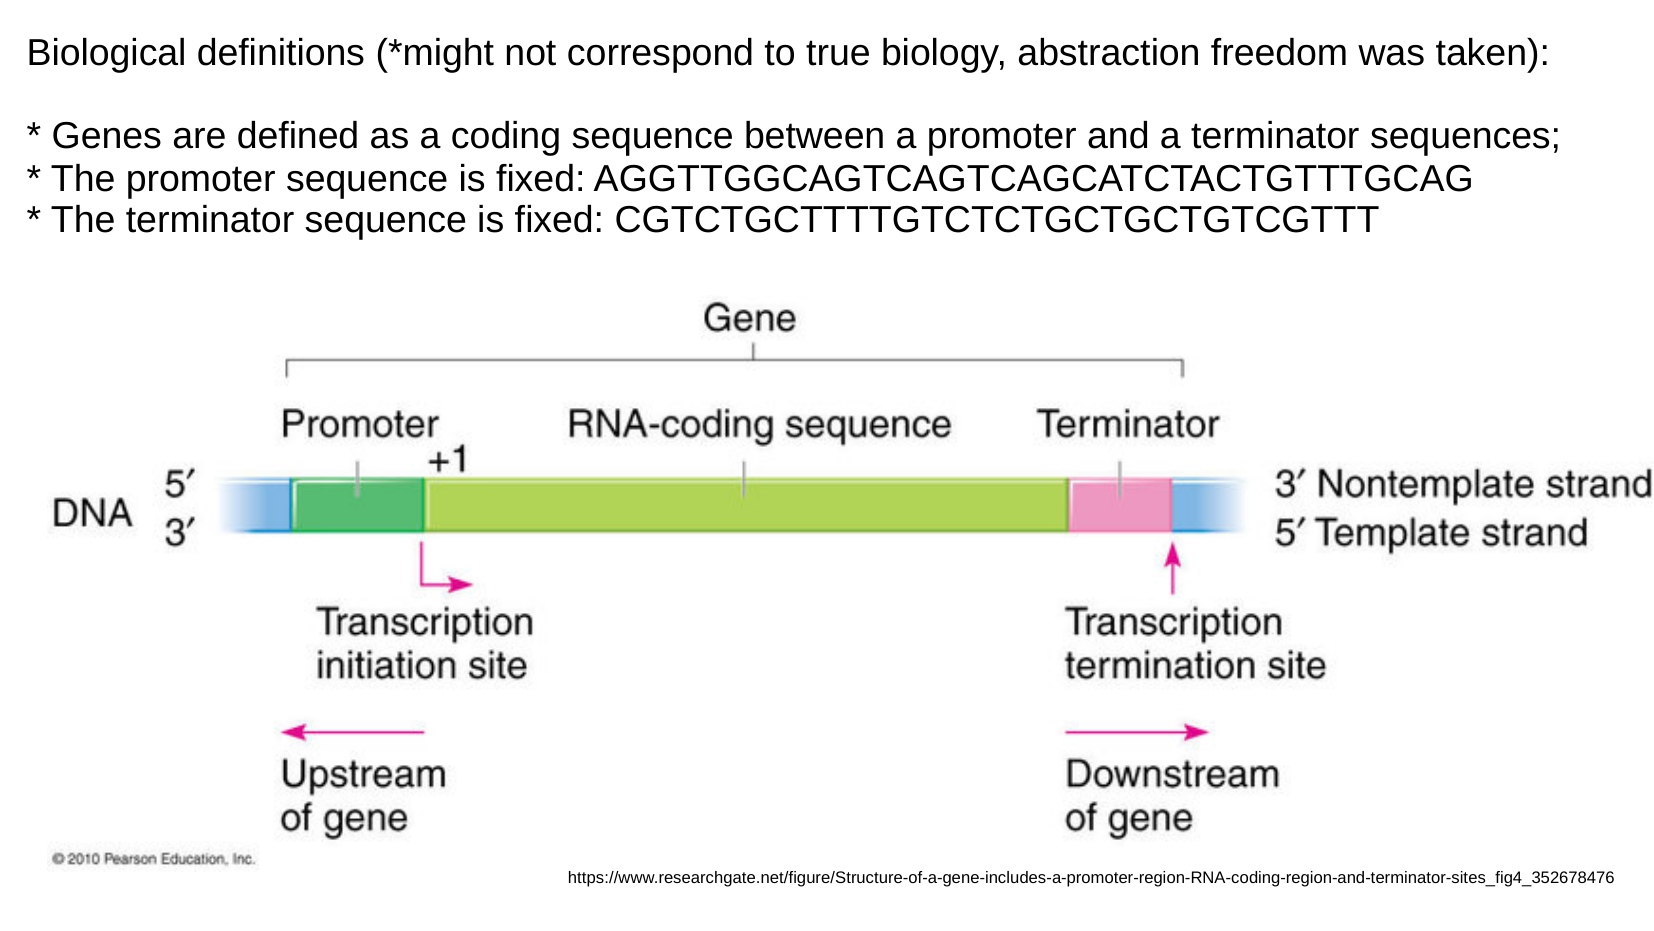

Biological definitions (*might not correspond to true biology, abstraction freedom was taken):
* Genes are defined as a coding sequence between a promoter and a terminator sequences;
* The promoter sequence is fixed: AGGTTGGCAGTCAGTCAGCATCTACTGTTTGCAG
* The terminator sequence is fixed: CGTCTGCTTTTGTCTCTGCTGCTGTCGTTT
https://www.researchgate.net/figure/Structure-of-a-gene-includes-a-promoter-region-RNA-coding-region-and-terminator-sites_fig4_352678476